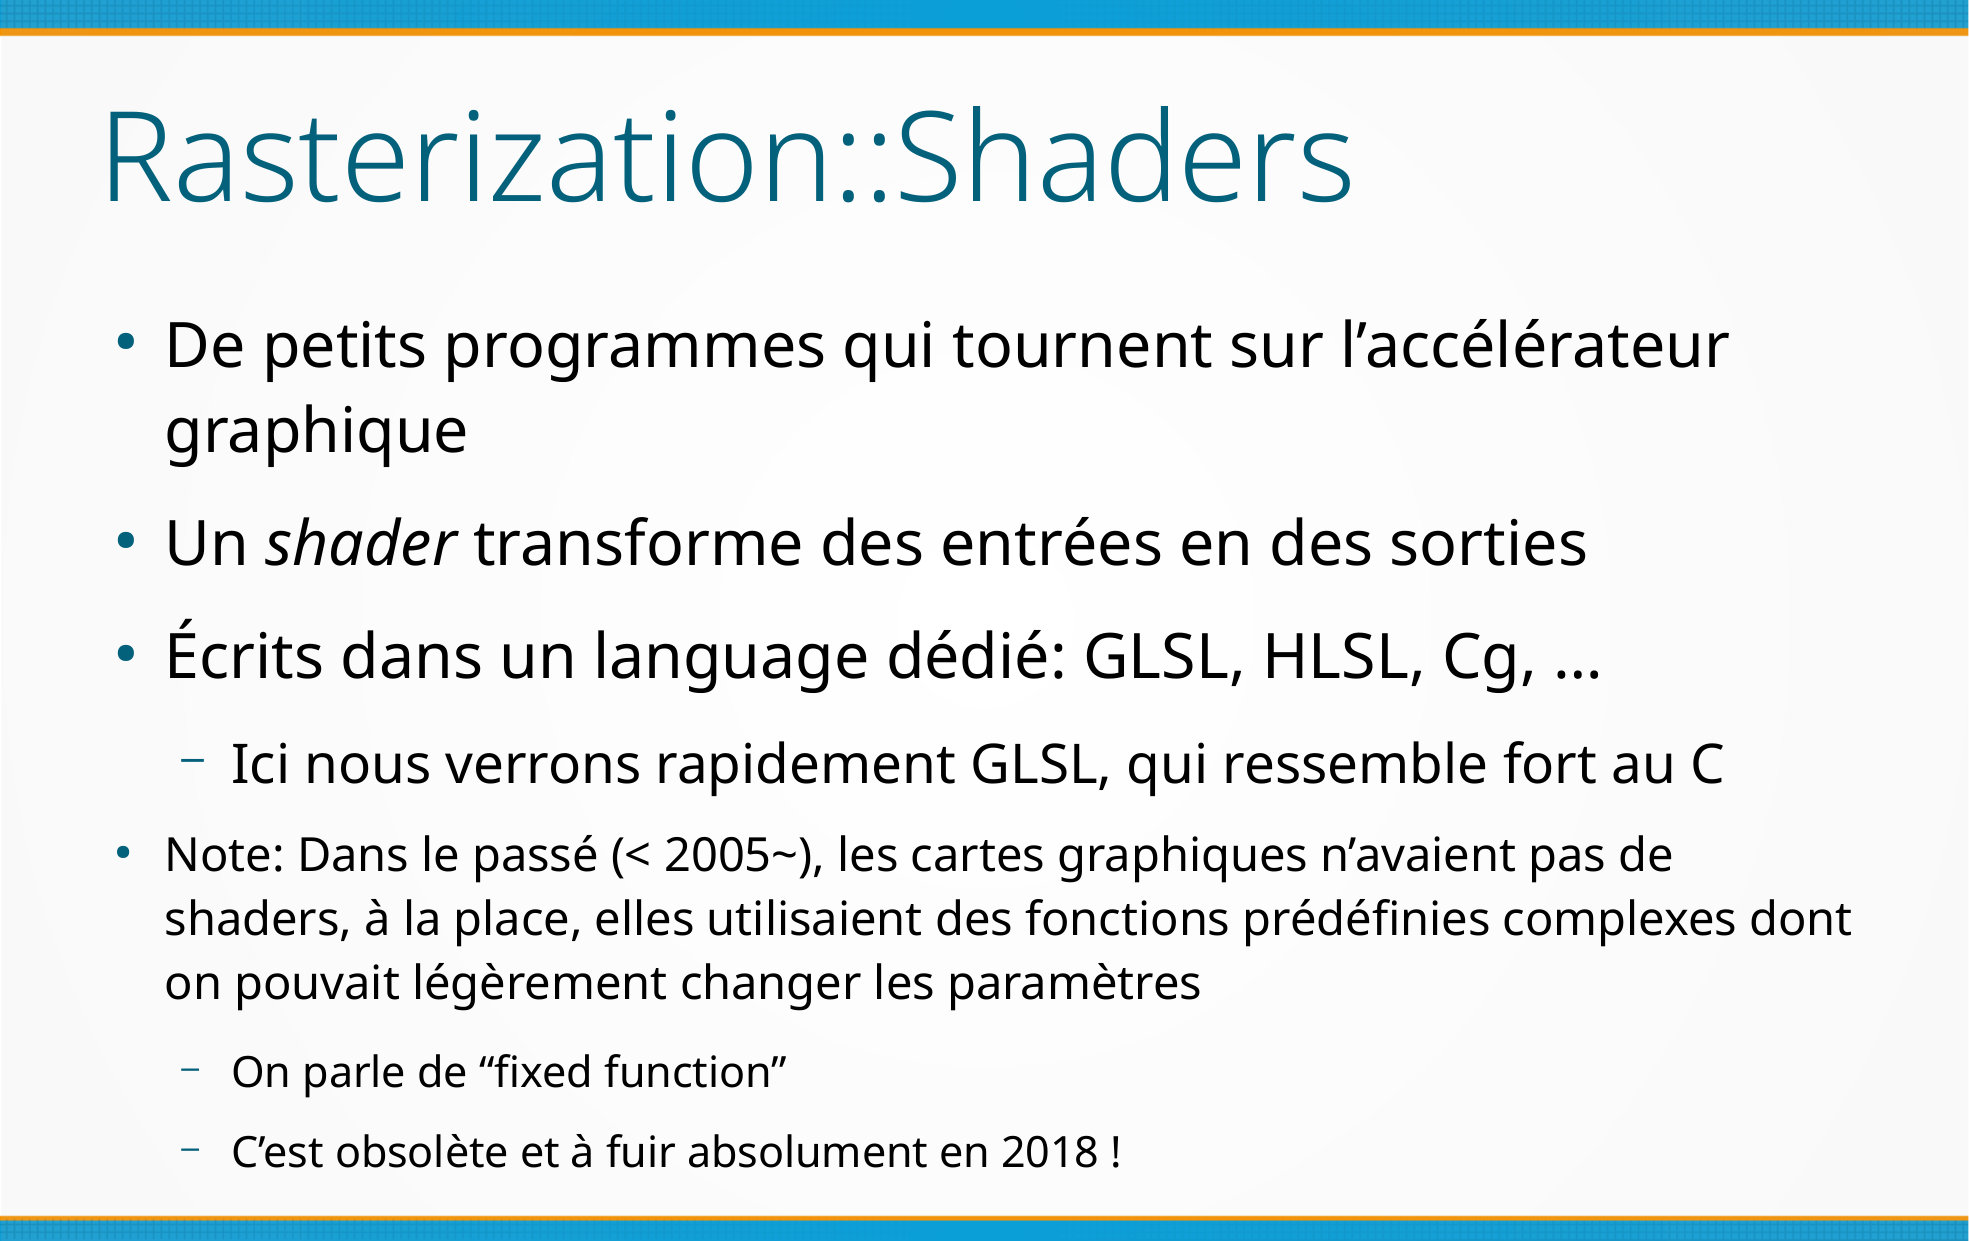

# Rasterization::Shaders
De petits programmes qui tournent sur l’accélérateur graphique
Un shader transforme des entrées en des sorties
Écrits dans un language dédié: GLSL, HLSL, Cg, …
Ici nous verrons rapidement GLSL, qui ressemble fort au C
Note: Dans le passé (< 2005~), les cartes graphiques n’avaient pas de shaders, à la place, elles utilisaient des fonctions prédéfinies complexes dont on pouvait légèrement changer les paramètres
On parle de “fixed function”
C’est obsolète et à fuir absolument en 2018 !